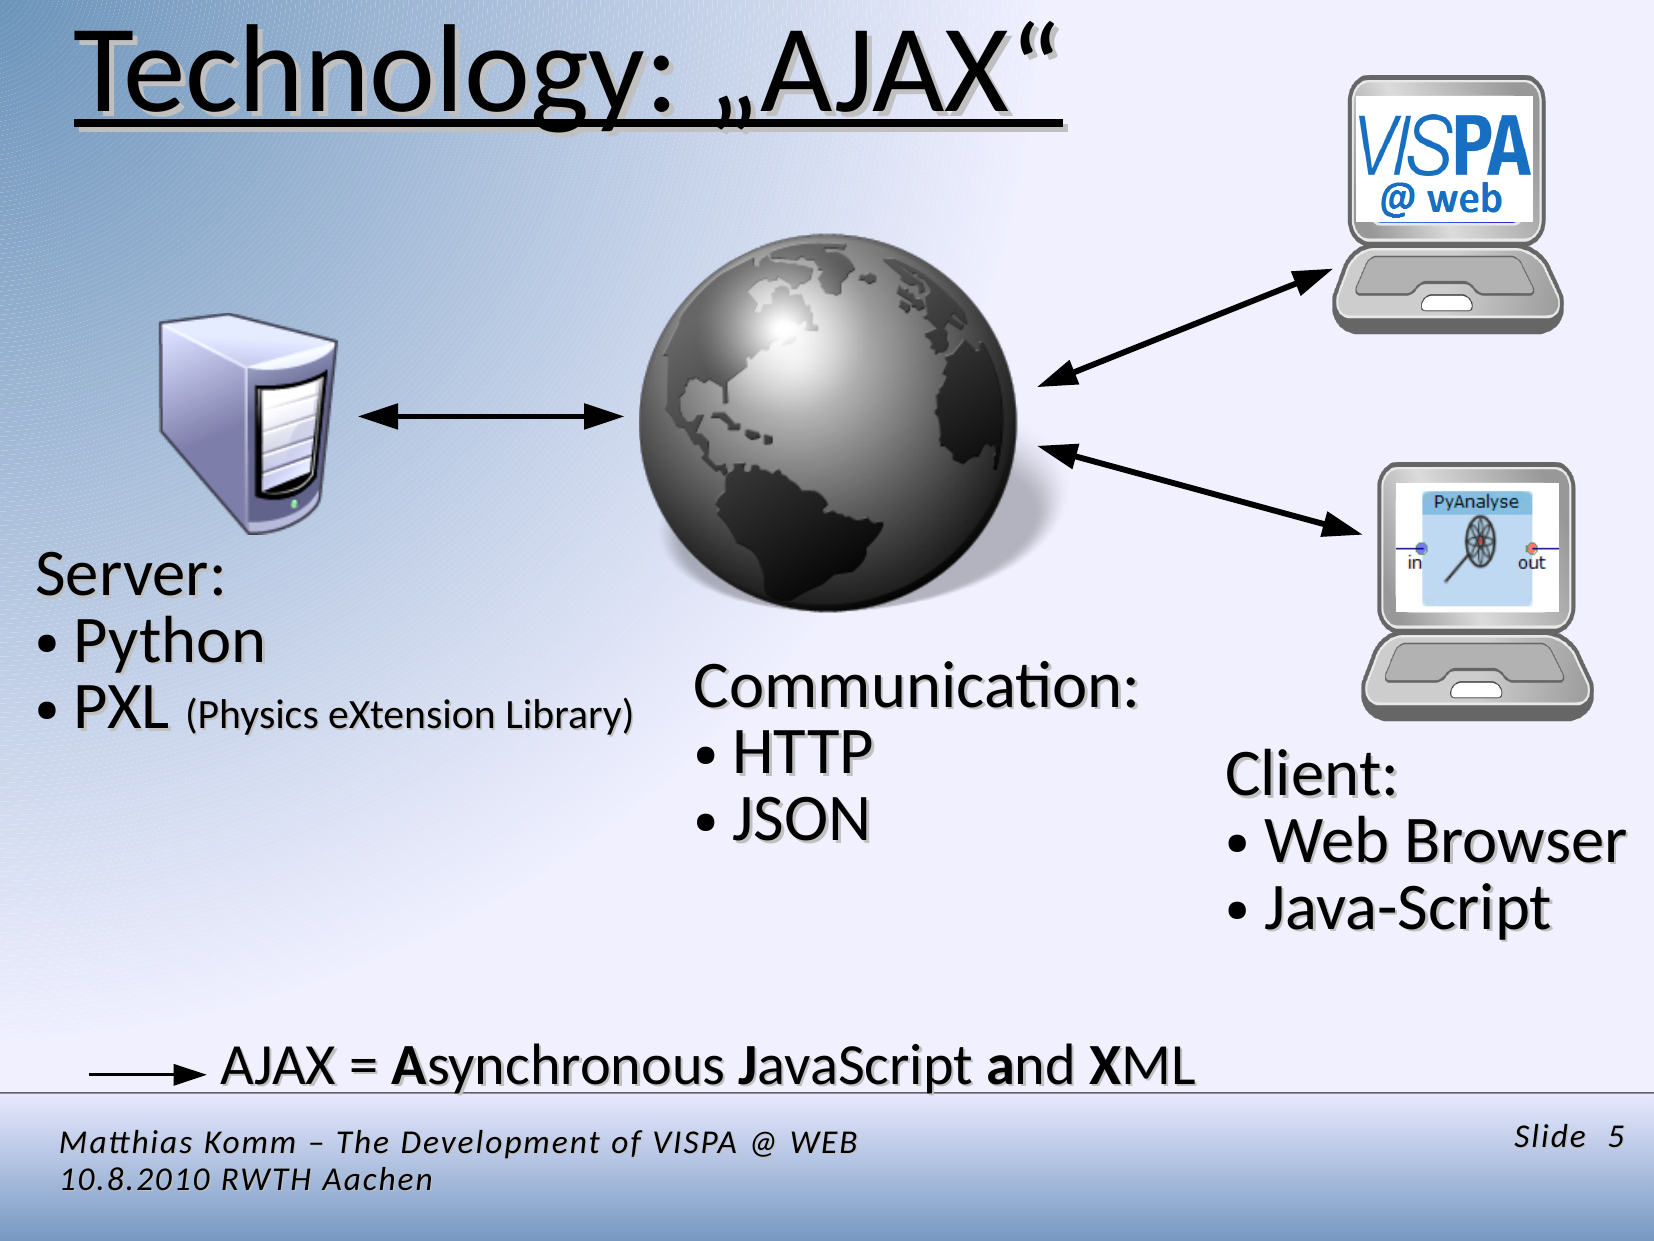

Technology: „AJAX“
Server:
 Python
 PXL (Physics eXtension Library)
Communication:
 HTTP
 JSON
Client:
 Web Browser
 Java-Script
AJAX = Asynchronous JavaScript and XML
5
Matthias Komm